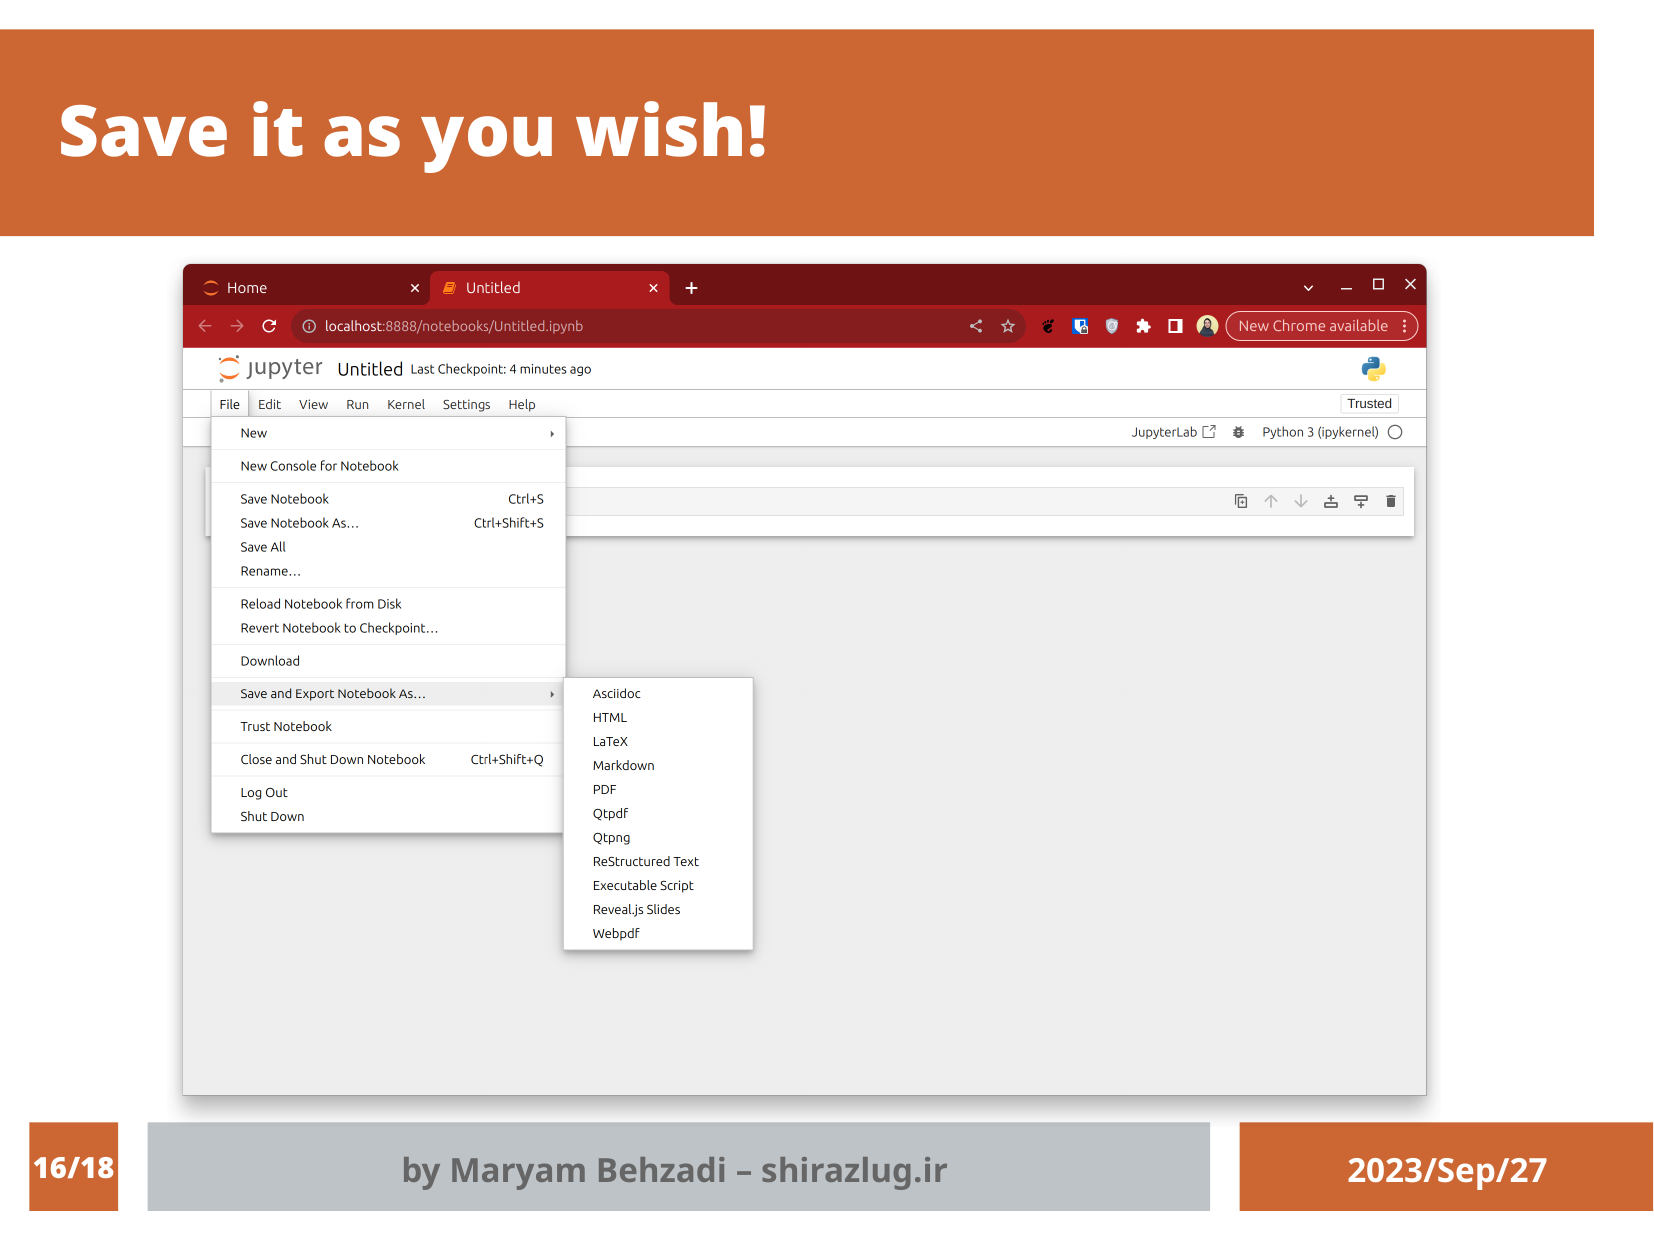

# Save it as you wish!
16